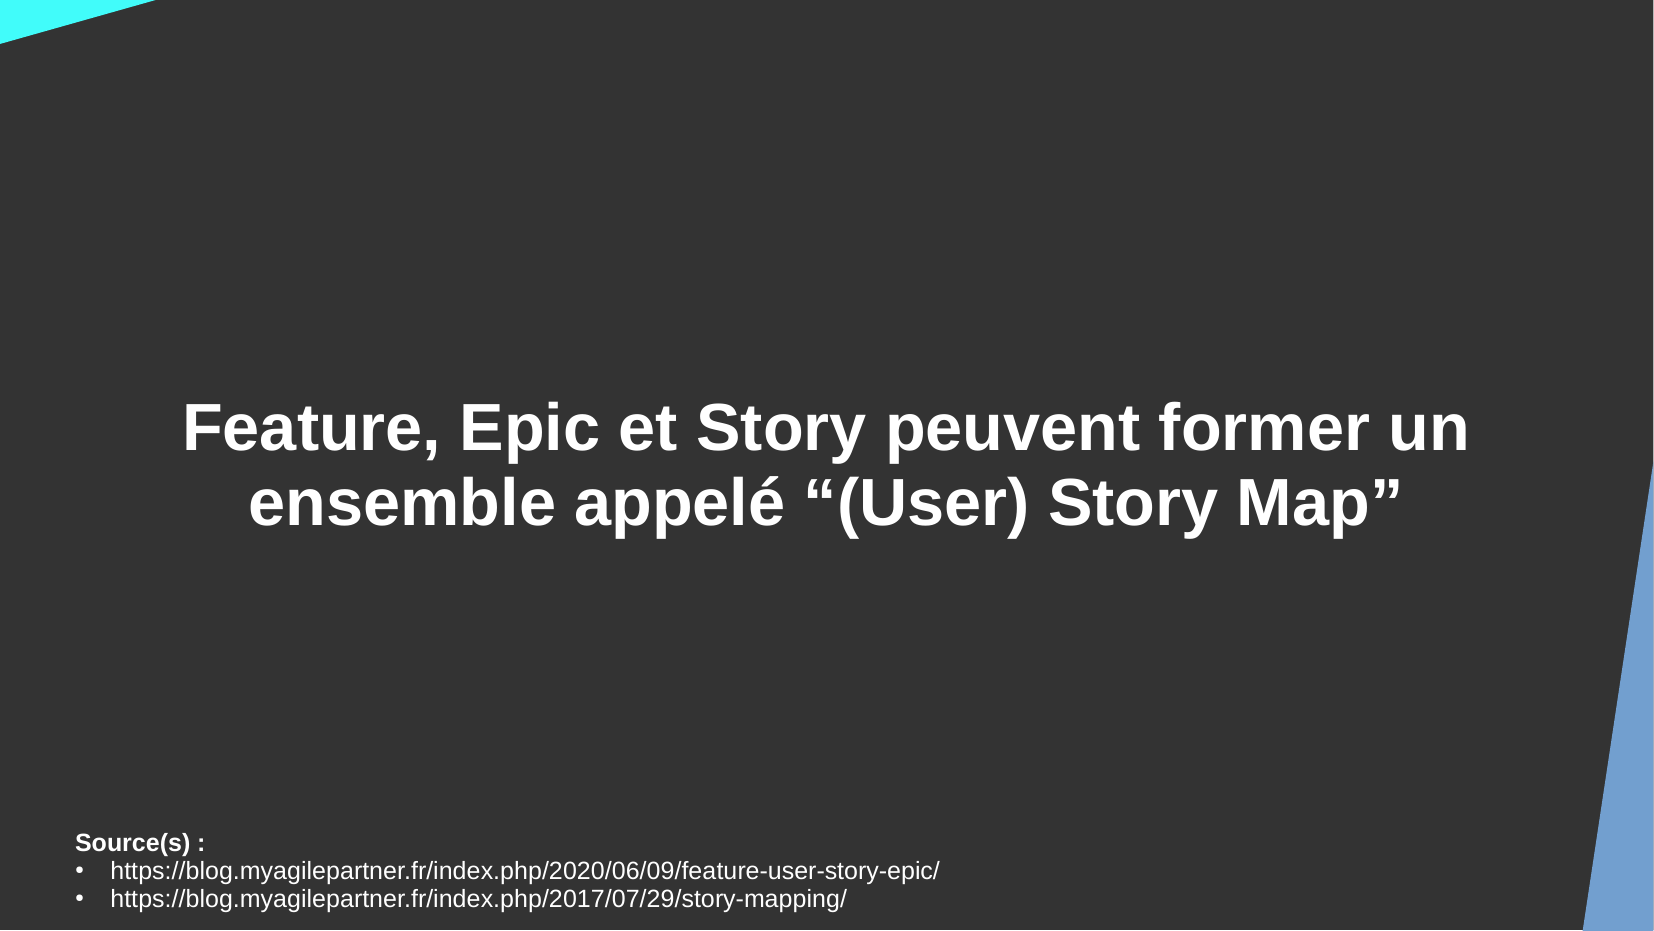

# Feature, Epic et Story peuvent former un ensemble appelé “(User) Story Map”
Source(s) :
https://blog.myagilepartner.fr/index.php/2020/06/09/feature-user-story-epic/
https://blog.myagilepartner.fr/index.php/2017/07/29/story-mapping/